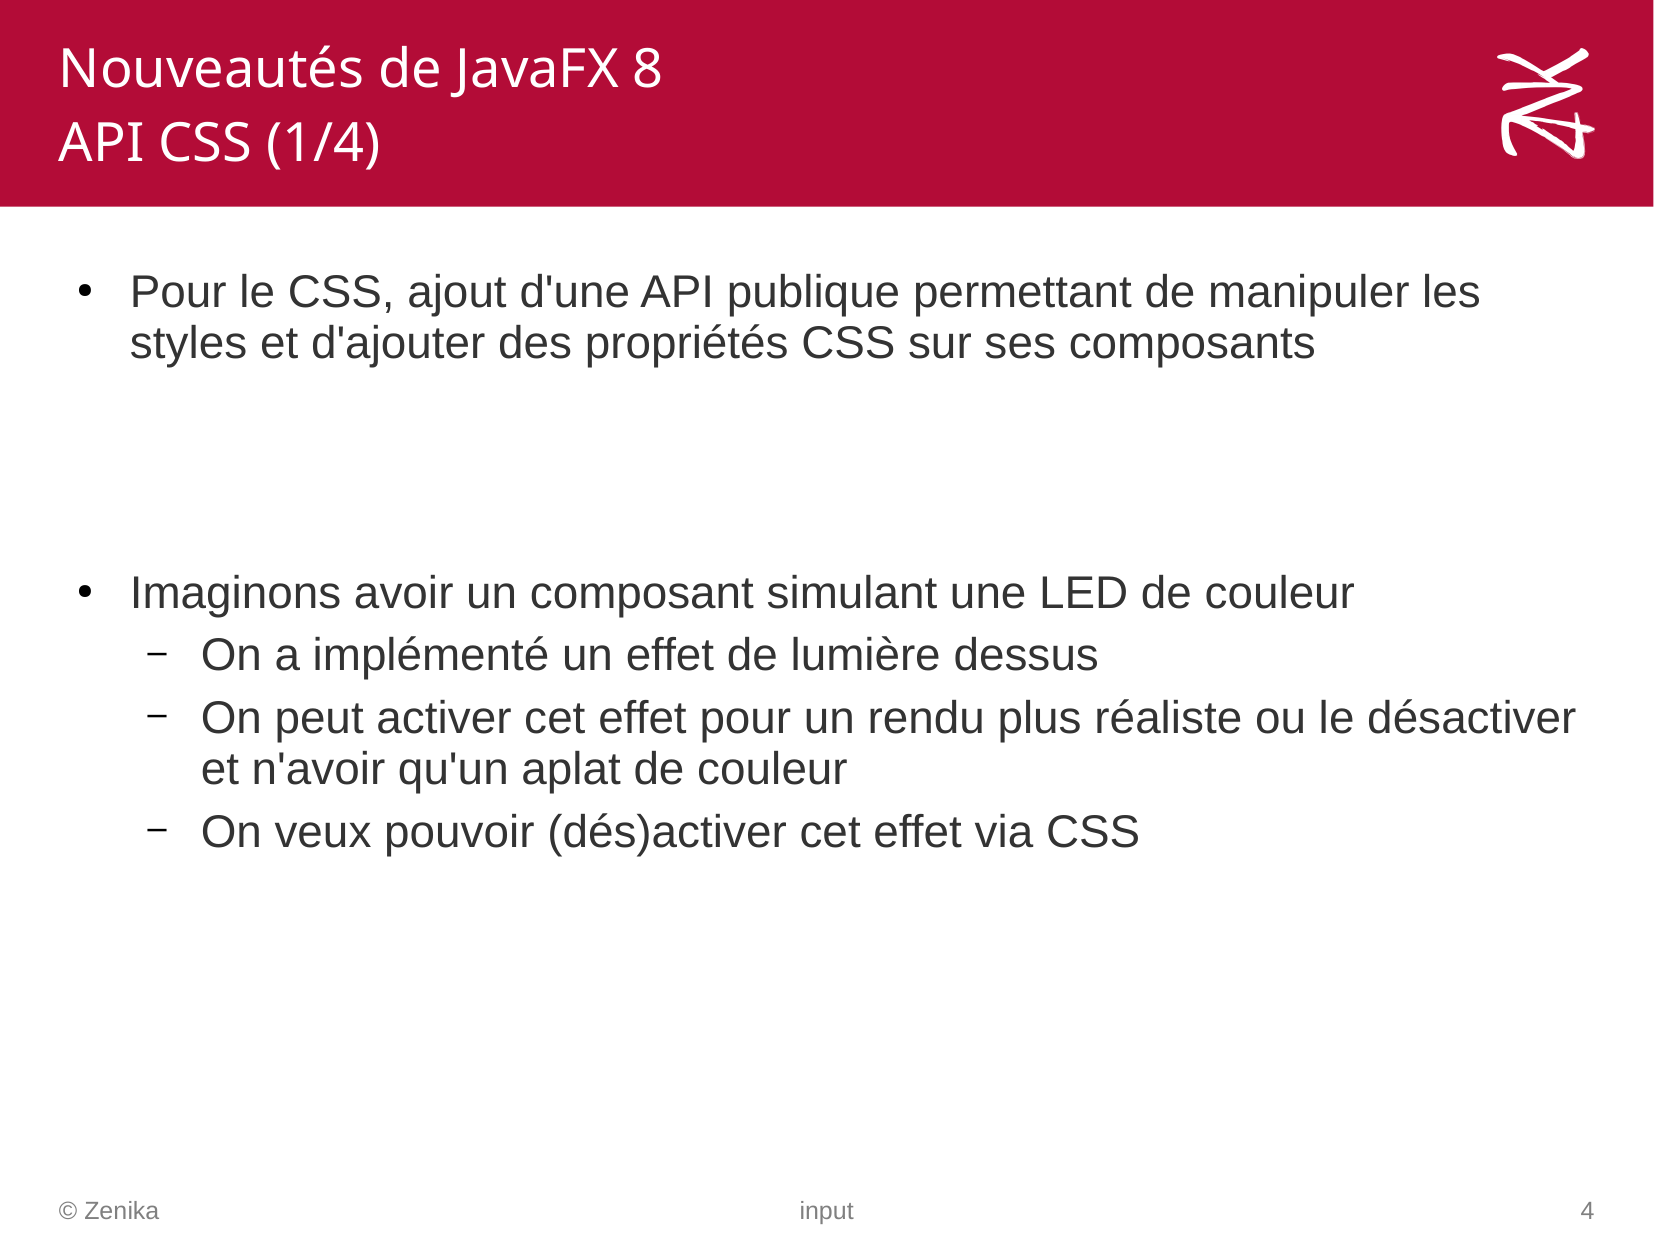

# Nouveautés de JavaFX 8 API CSS (1/4)
Pour le CSS, ajout d'une API publique permettant de manipuler les styles et d'ajouter des propriétés CSS sur ses composants
Imaginons avoir un composant simulant une LED de couleur
On a implémenté un effet de lumière dessus
On peut activer cet effet pour un rendu plus réaliste ou le désactiver et n'avoir qu'un aplat de couleur
On veux pouvoir (dés)activer cet effet via CSS